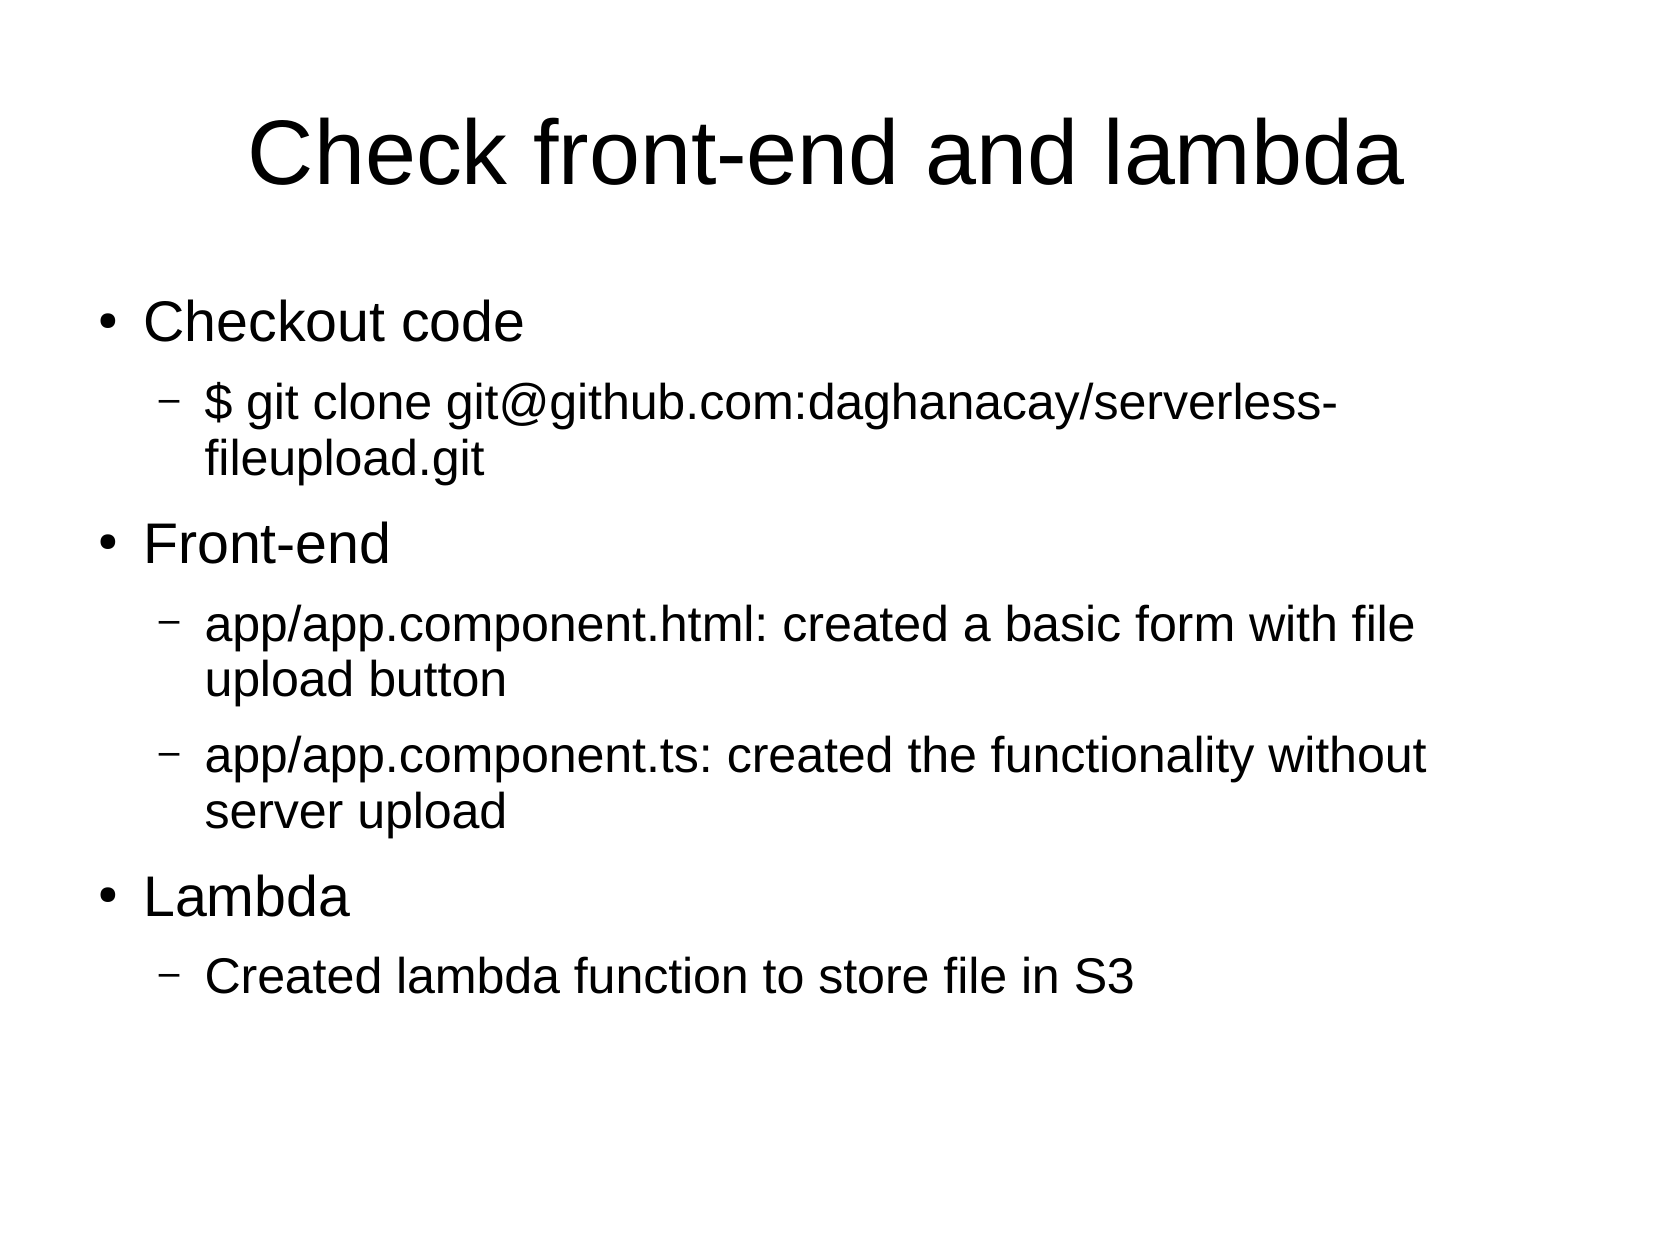

# Check front-end and lambda
Checkout code
$ git clone git@github.com:daghanacay/serverless-fileupload.git
Front-end
app/app.component.html: created a basic form with file upload button
app/app.component.ts: created the functionality without server upload
Lambda
Created lambda function to store file in S3